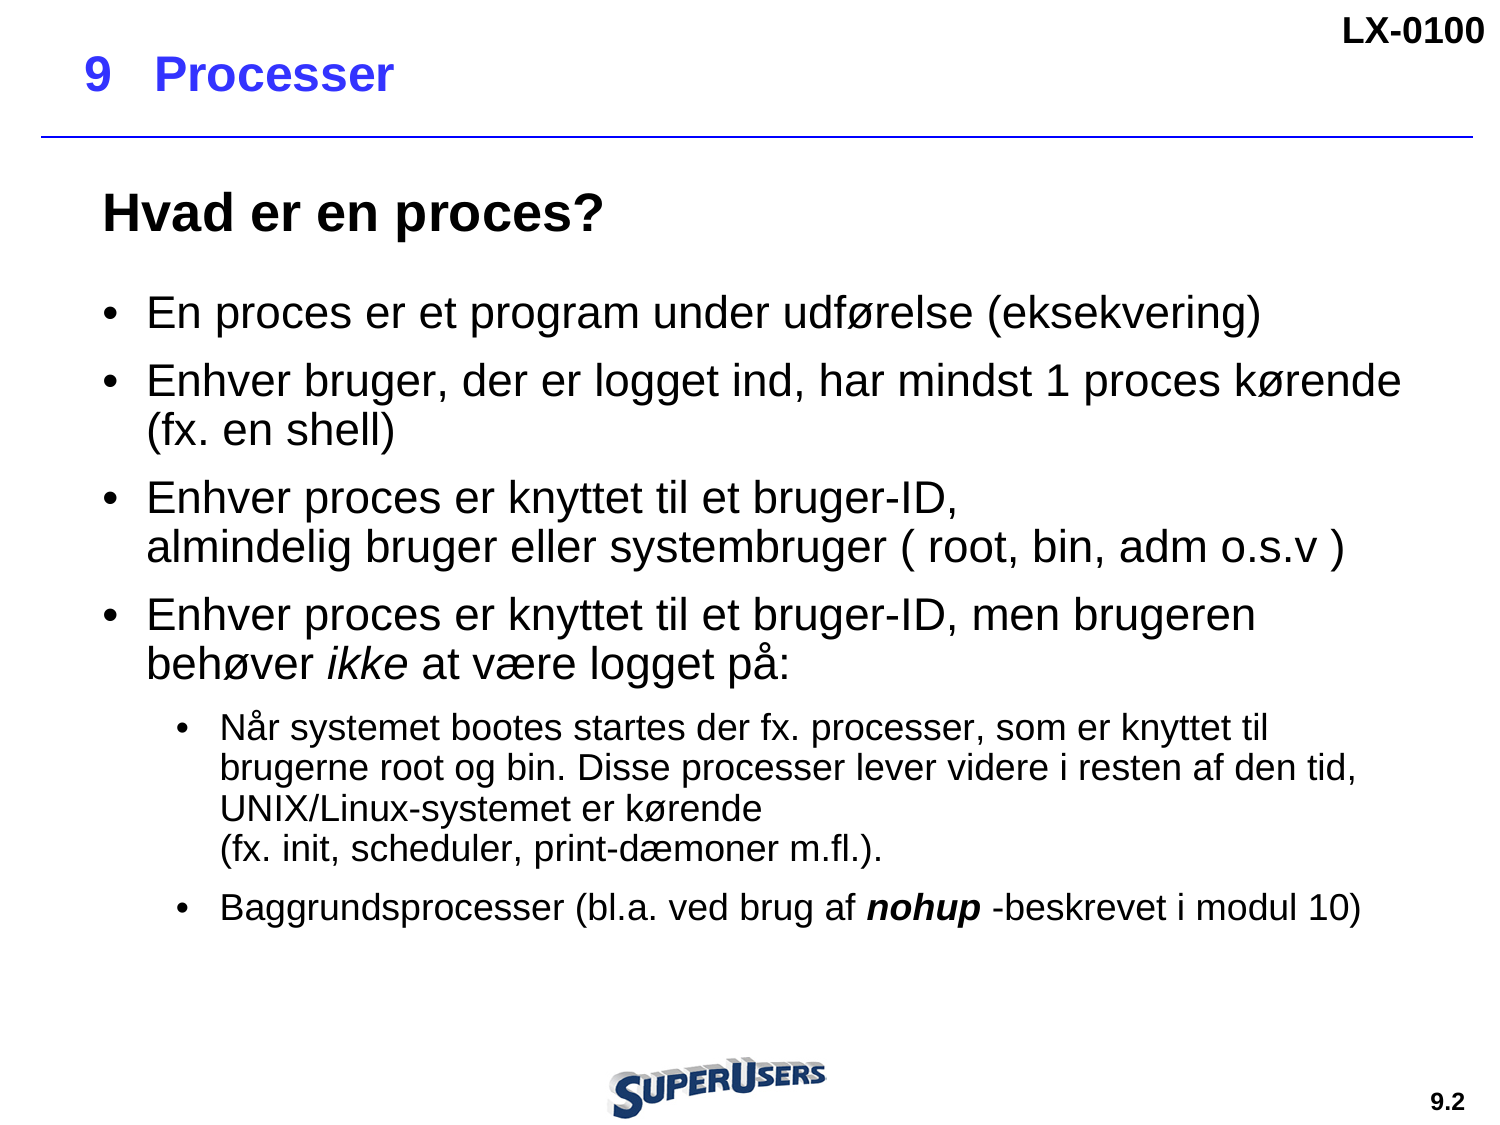

# 9 Processer
Hvad er en proces?
En proces er et program under udførelse (eksekvering)
Enhver bruger, der er logget ind, har mindst 1 proces kørende (fx. en shell)
Enhver proces er knyttet til et bruger-ID,
almindelig bruger eller systembruger ( root, bin, adm o.s.v )
Enhver proces er knyttet til et bruger-ID, men brugeren behøver ikke at være logget på:
Når systemet bootes startes der fx. processer, som er knyttet til brugerne root og bin. Disse processer lever videre i resten af den tid, UNIX/Linux-systemet er kørende
(fx. init, scheduler, print-dæmoner m.fl.).
Baggrundsprocesser (bl.a. ved brug af nohup -beskrevet i modul 10)